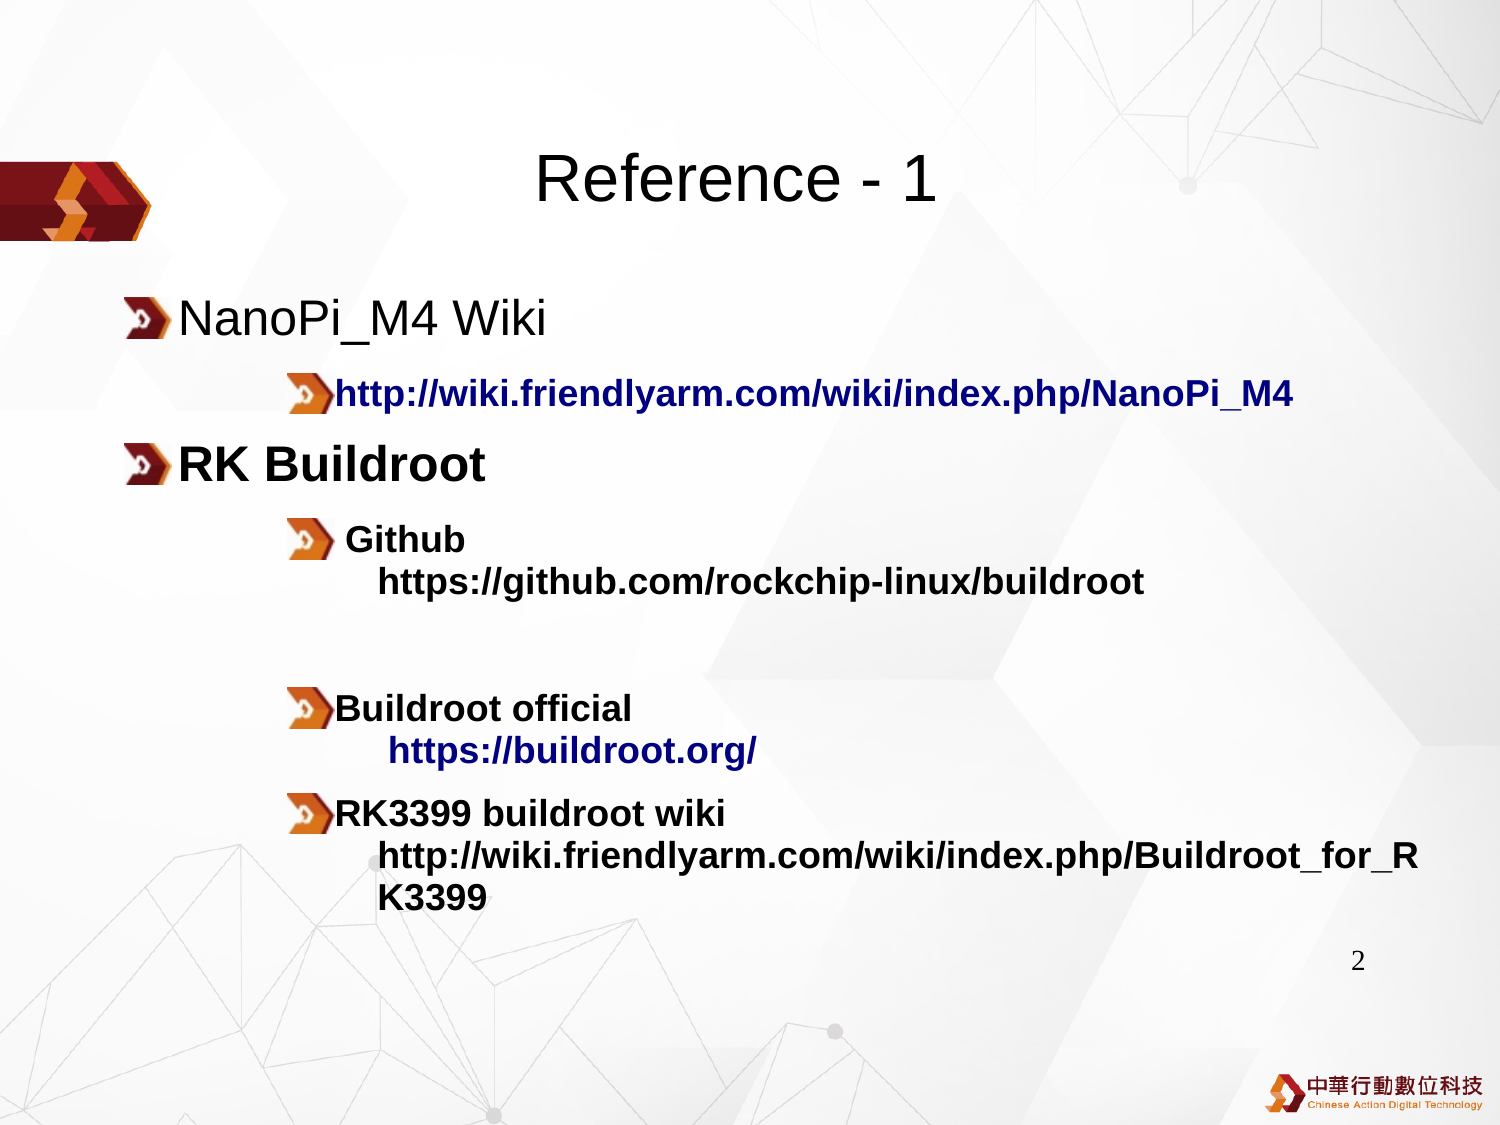

# Reference - 1
NanoPi_M4 Wiki
http://wiki.friendlyarm.com/wiki/index.php/NanoPi_M4
RK Buildroot
 Github
https://github.com/rockchip-linux/buildroot
Buildroot official
 https://buildroot.org/
RK3399 buildroot wiki
http://wiki.friendlyarm.com/wiki/index.php/Buildroot_for_RK3399
2